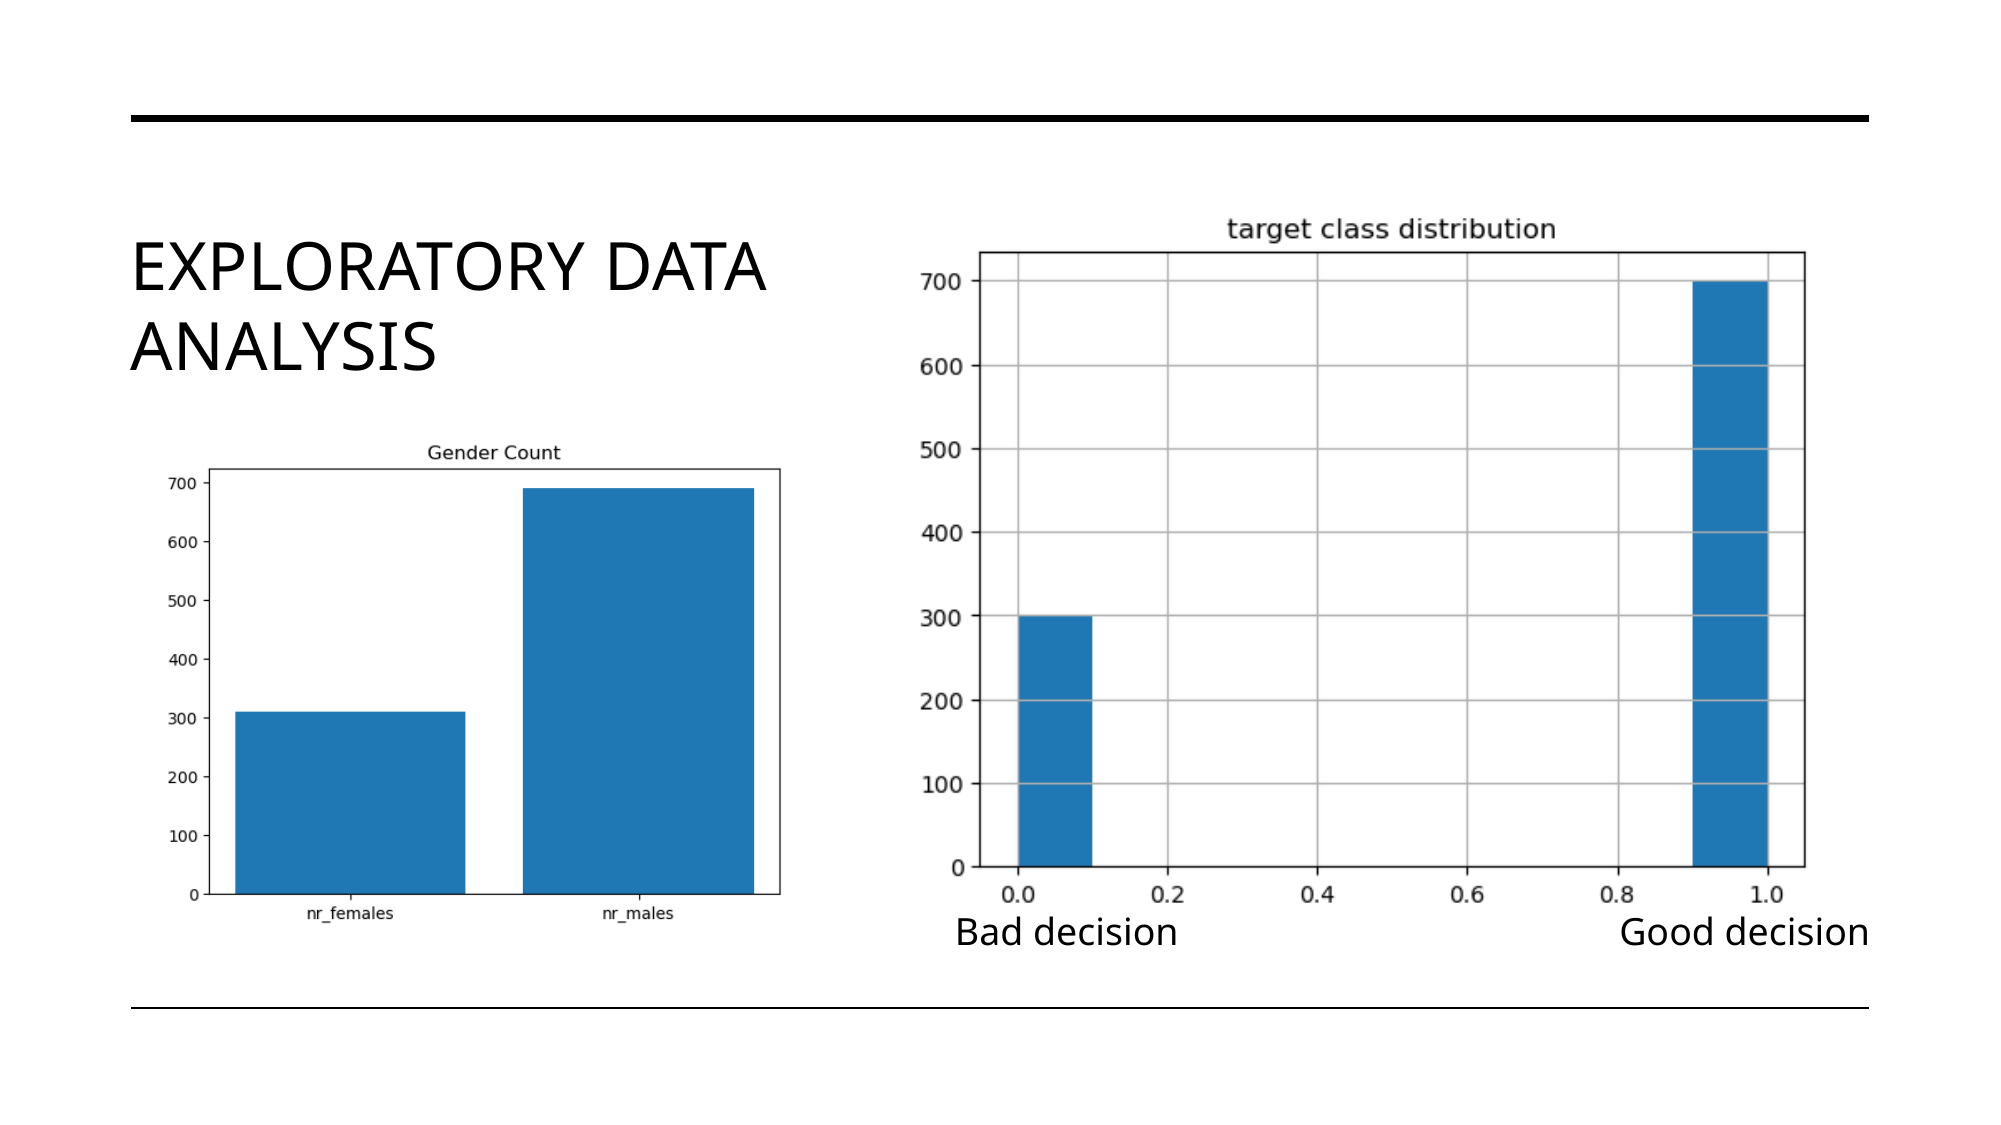

# Exploratory Data Analysis
Bad decision
Good decision